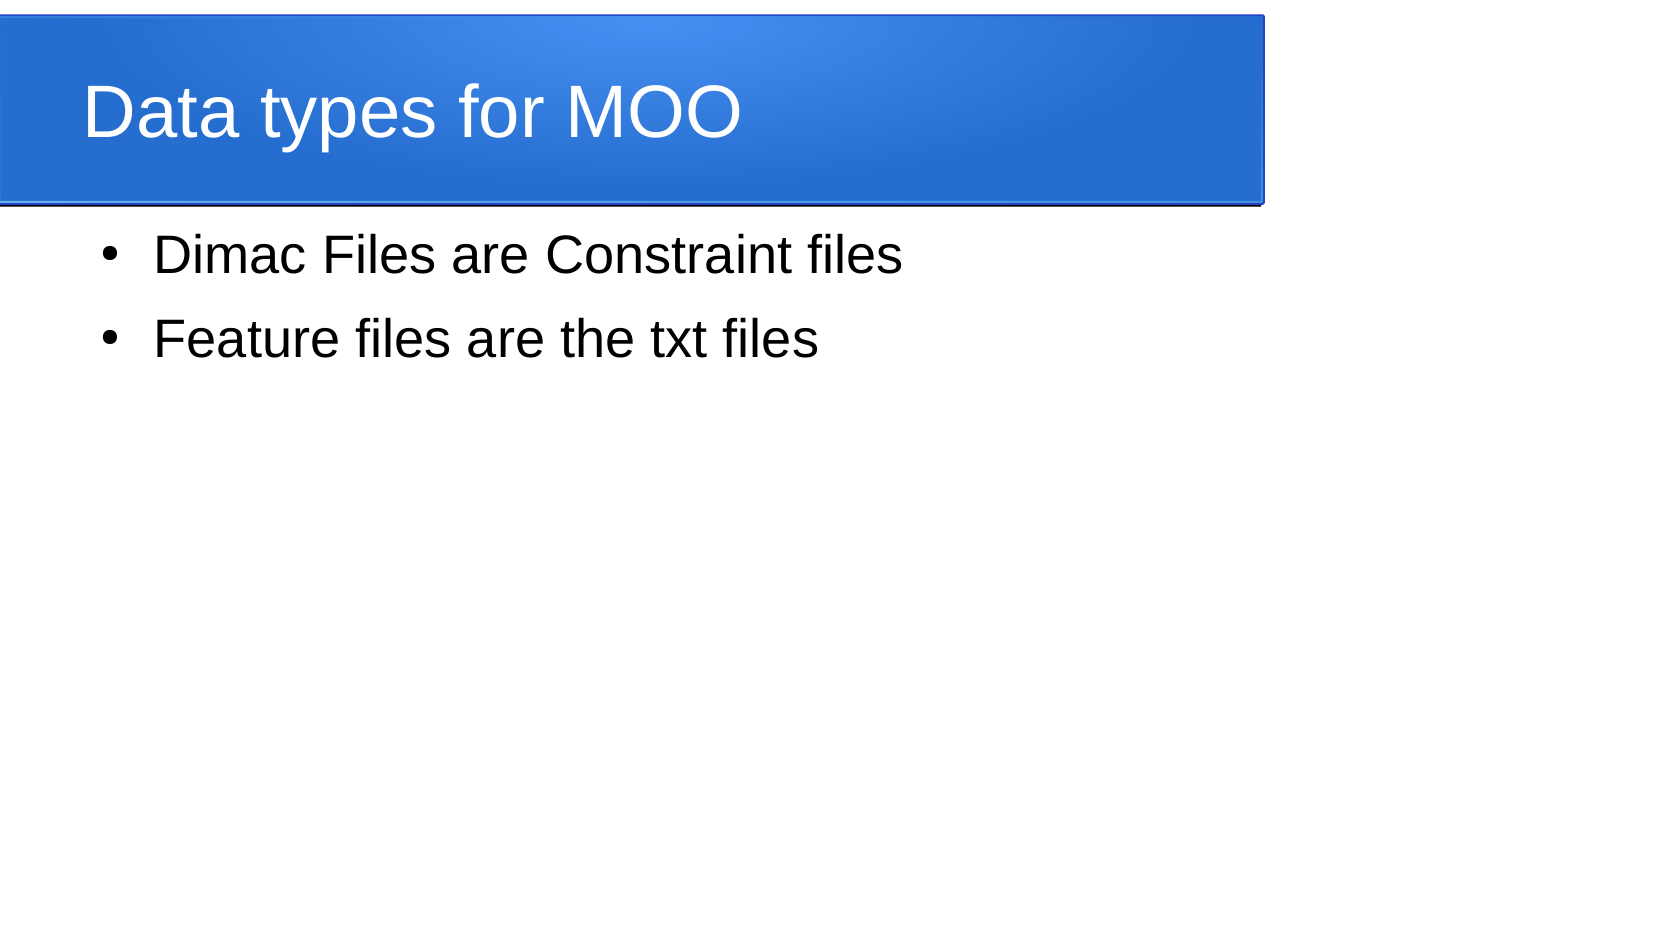

# Data types for MOO
Dimac Files are Constraint files
Feature files are the txt files